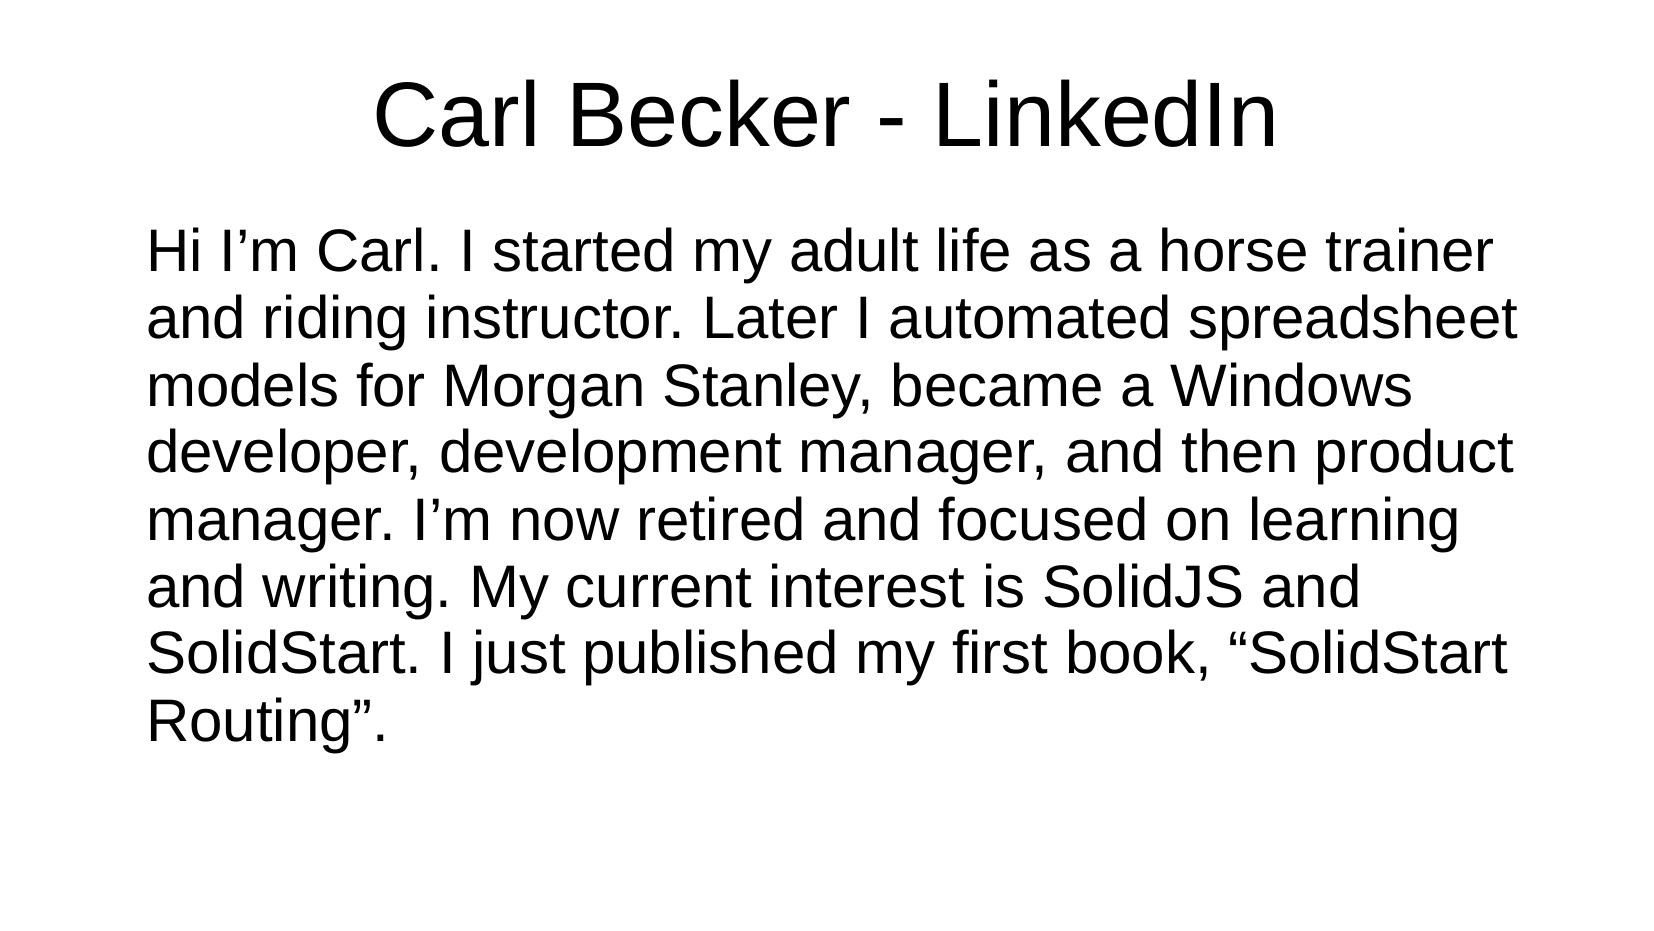

# Carl Becker - LinkedIn
Hi I’m Carl. I started my adult life as a horse trainer and riding instructor. Later I automated spreadsheet models for Morgan Stanley, became a Windows developer, development manager, and then product manager. I’m now retired and focused on learning and writing. My current interest is SolidJS and SolidStart. I just published my first book, “SolidStart Routing”.